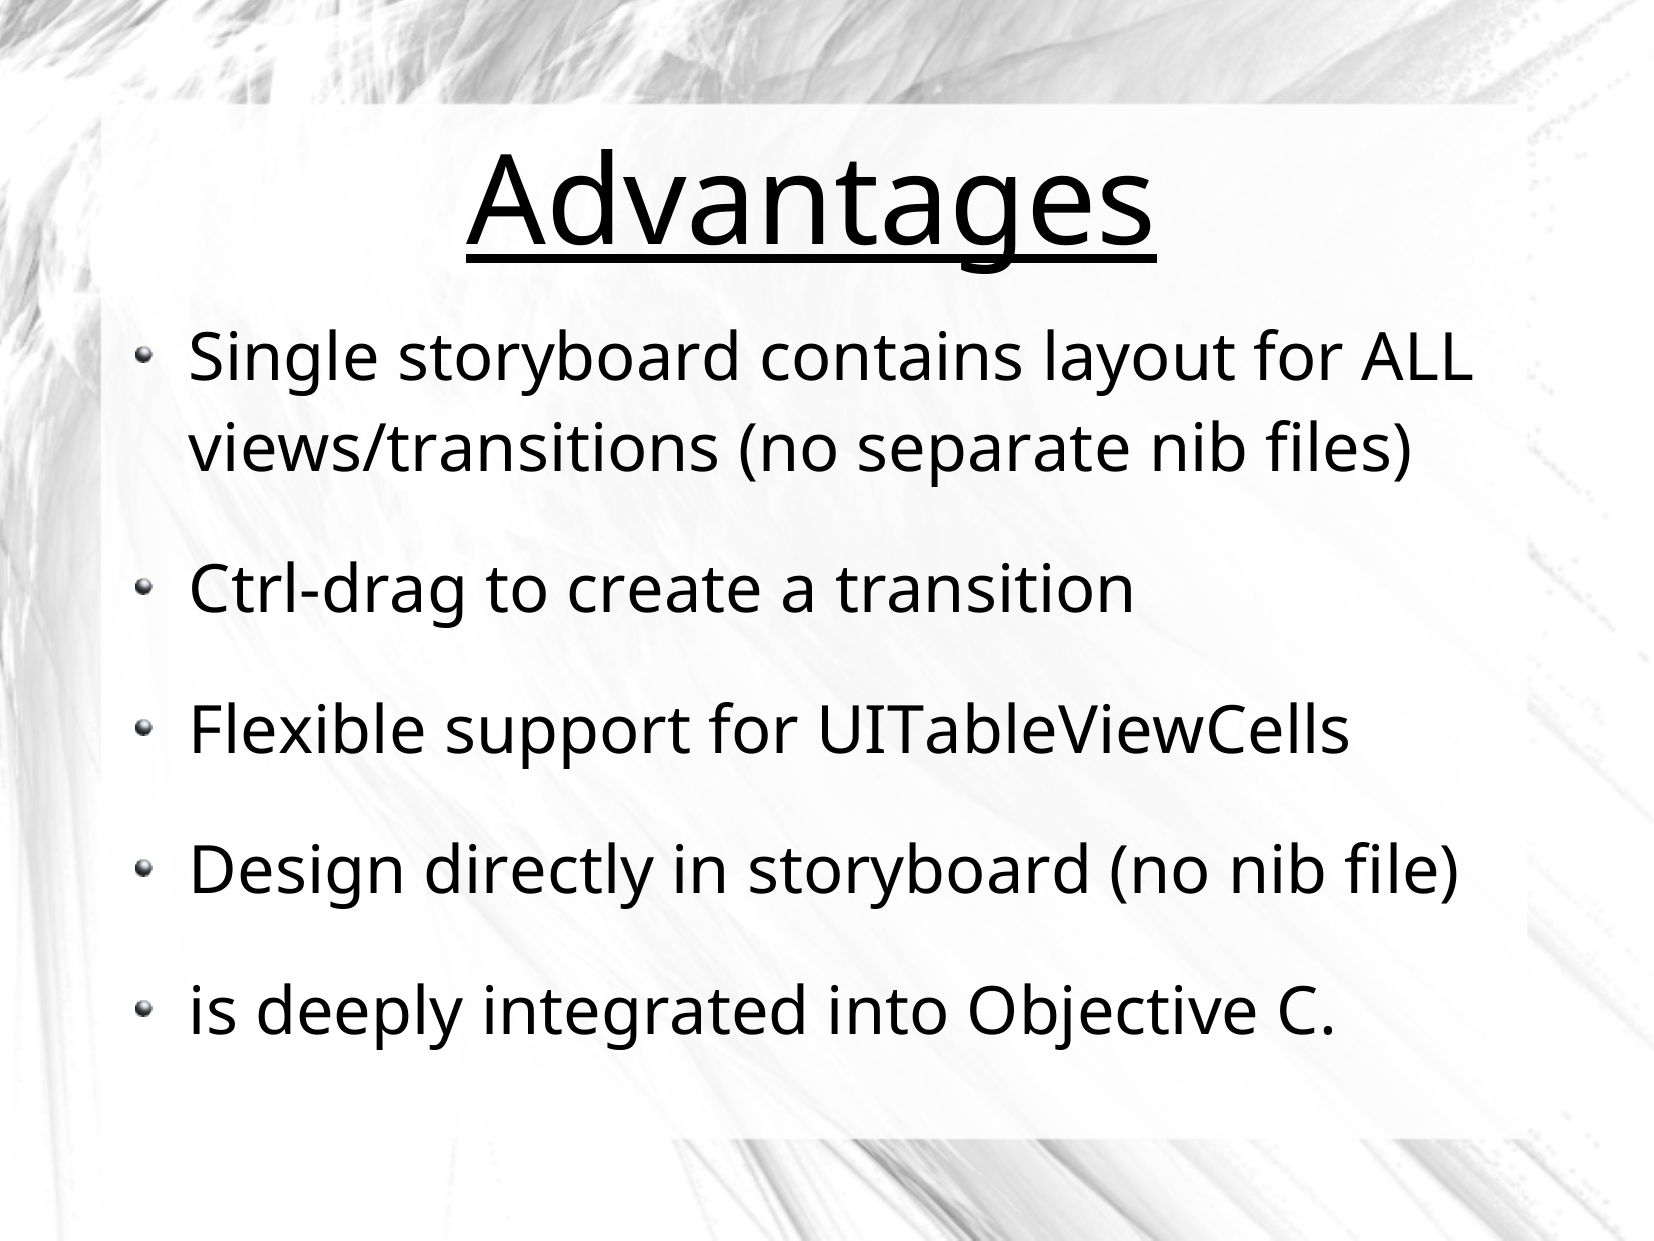

# Advantages
Single storyboard contains layout for ALL views/transitions (no separate nib files)
Ctrl-drag to create a transition
Flexible support for UITableViewCells
Design directly in storyboard (no nib file)
is deeply integrated into Objective C.